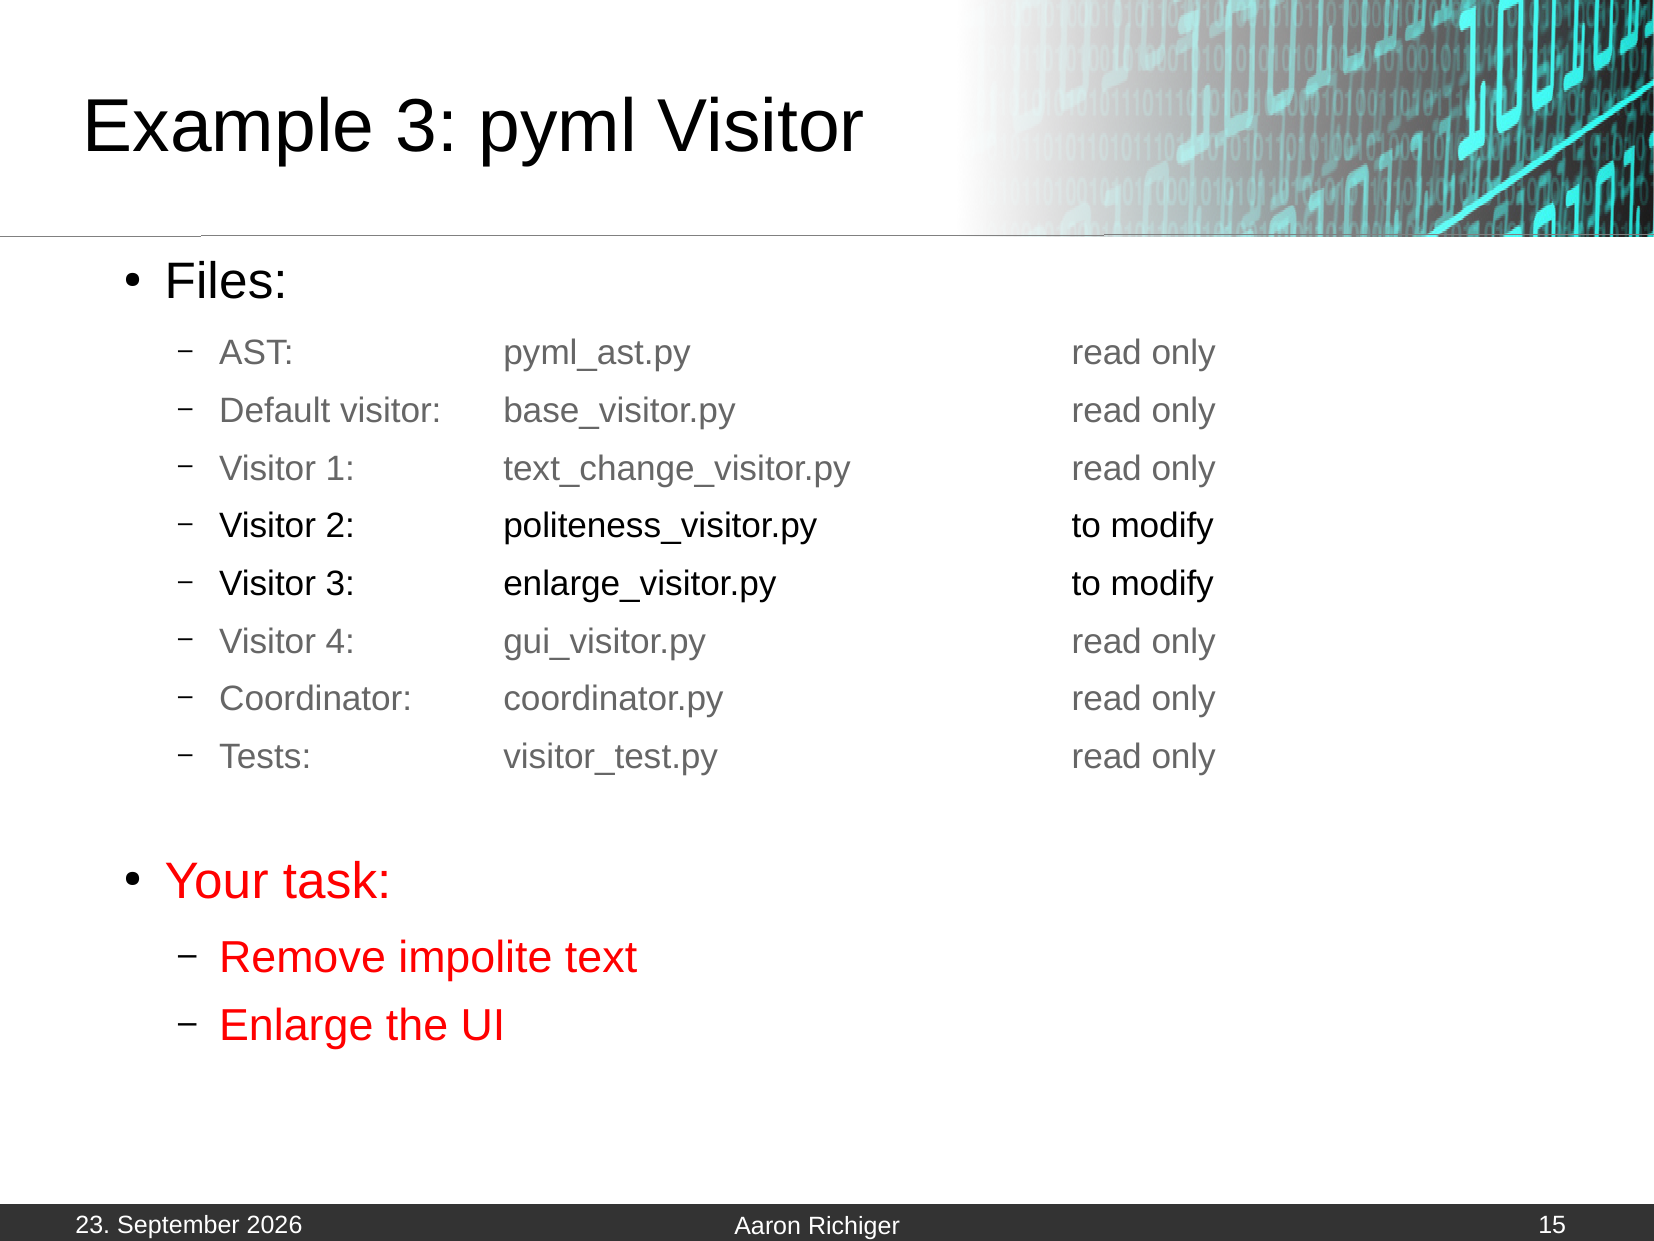

Example 3: pyml Visitor
# Files:
AST: 				 		pyml_ast.py				 						 					 		read only
Default visitor:	 	base_visitor.py									 					 		read only
Visitor 1:	 		text_change_visitor.py				 		read only
Visitor 2:	 		politeness_visitor.py			 			 		to modify
Visitor 3:	 		enlarge_visitor.py			 			 				to modify
Visitor 4:	 		gui_visitor.py				 			 			 		read only
Coordinator:		coordinator.py			 			 		 		read only
Tests:		 		visitor_test.py			 				 				 		read only
Your task:
Remove impolite text
Enlarge the UI
15
Aaron Richiger